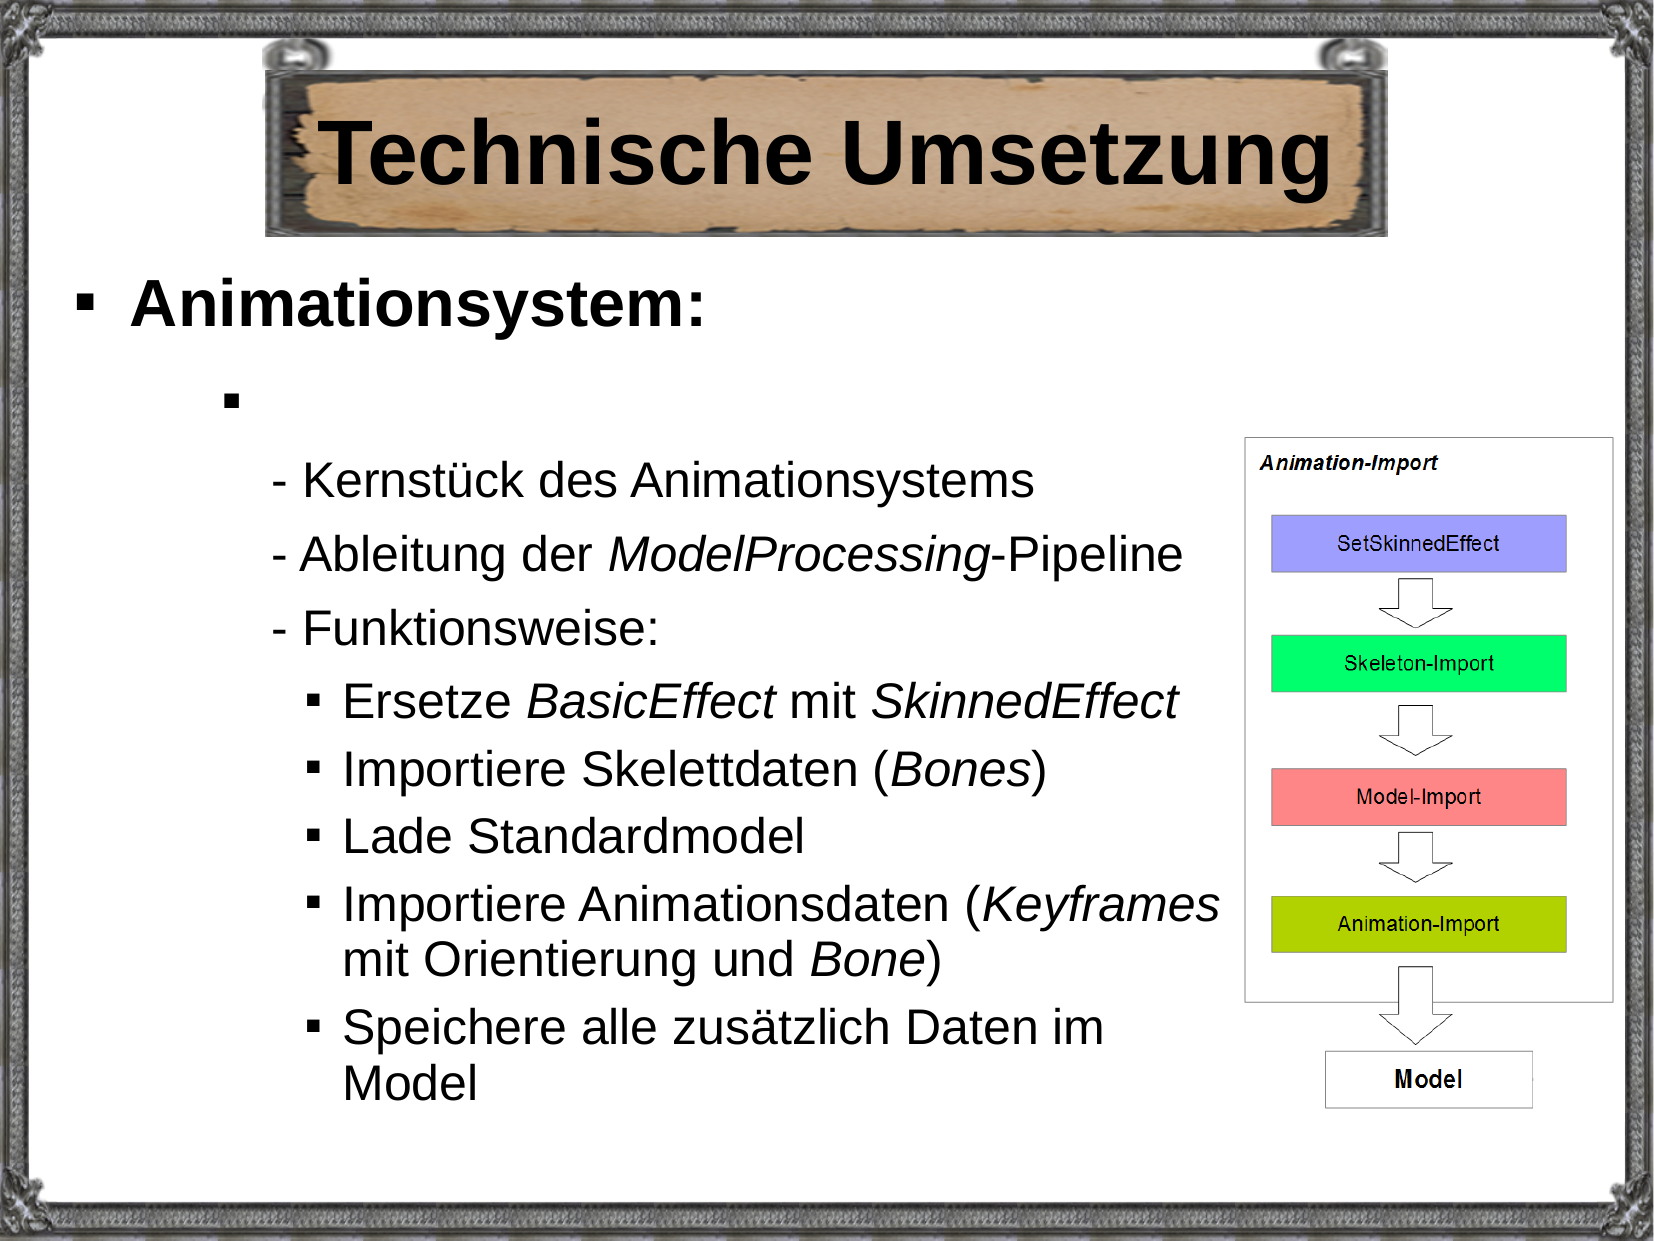

# Technische Umsetzung
Animationsystem:
- Kernstück des Animationsystems
- Ableitung der ModelProcessing-Pipeline
- Funktionsweise:
Ersetze BasicEffect mit SkinnedEffect
Importiere Skelettdaten (Bones)
Lade Standardmodel
Importiere Animationsdaten (Keyframes
mit Orientierung und Bone)
Speichere alle zusätzlich Daten im
Model